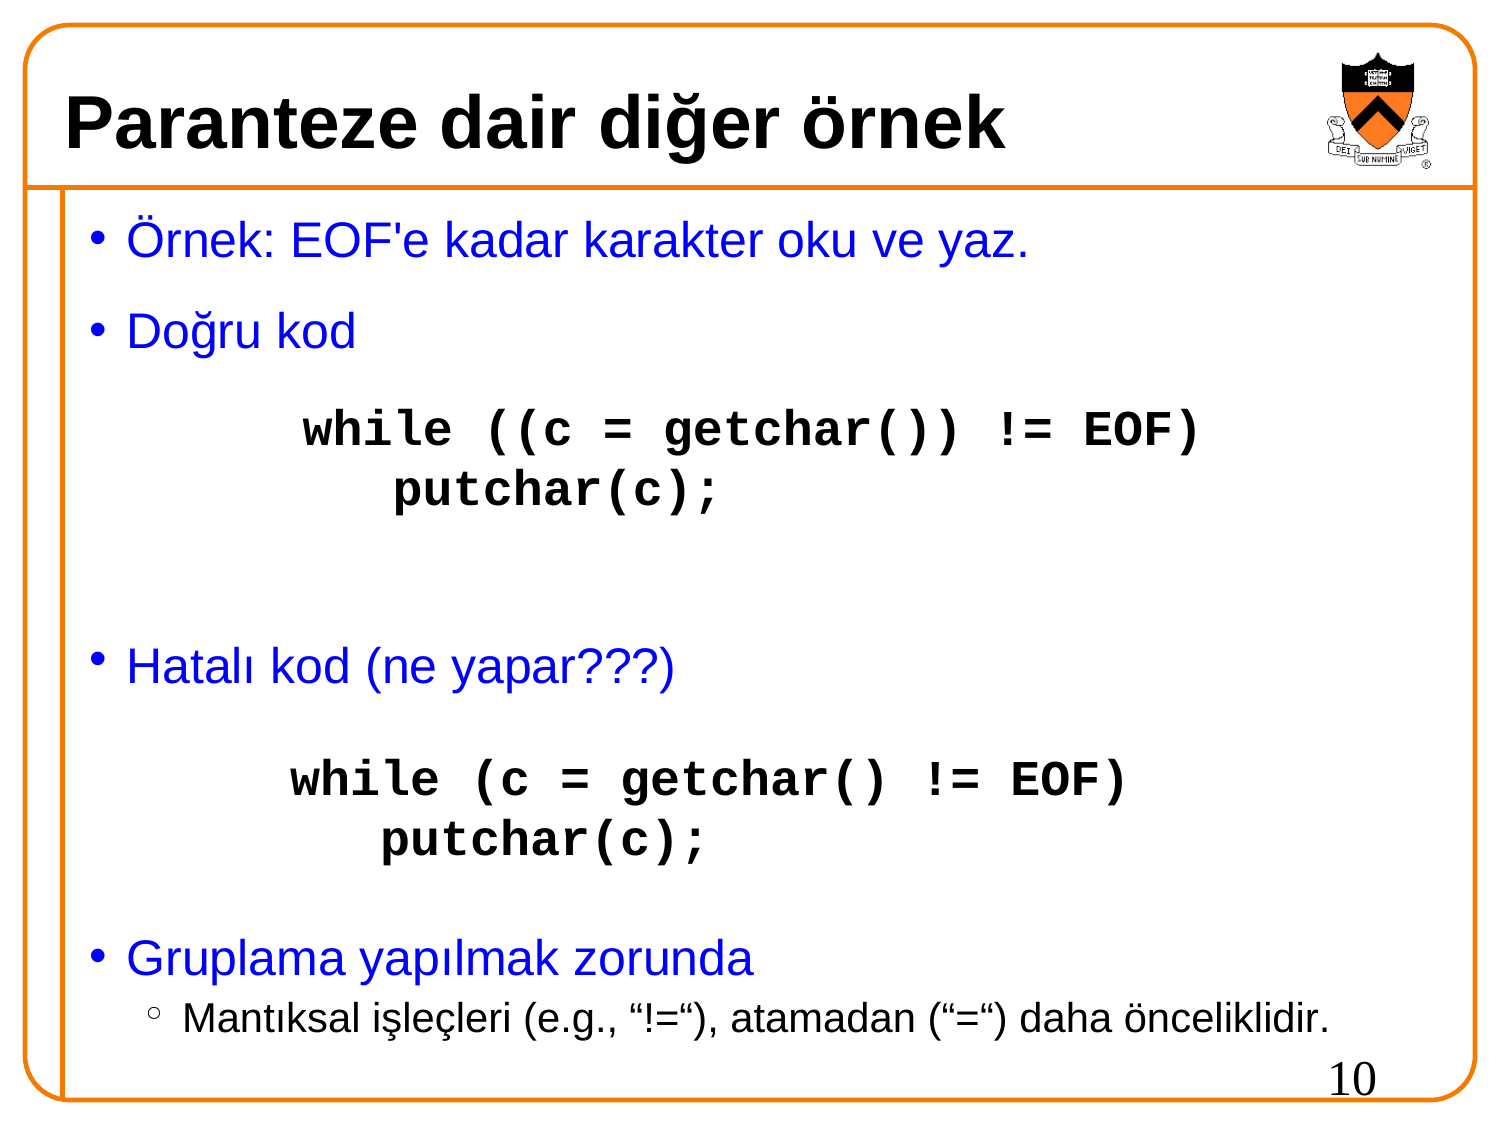

# Paranteze dair diğer örnek
Örnek: EOF'e kadar karakter oku ve yaz.
Doğru kod
Hatalı kod (ne yapar???)
Gruplama yapılmak zorunda
Mantıksal işleçleri (e.g., “!=“), atamadan (“=“) daha önceliklidir.
while ((c = getchar()) != EOF)
 putchar(c);
while (c = getchar() != EOF)
 putchar(c);
10